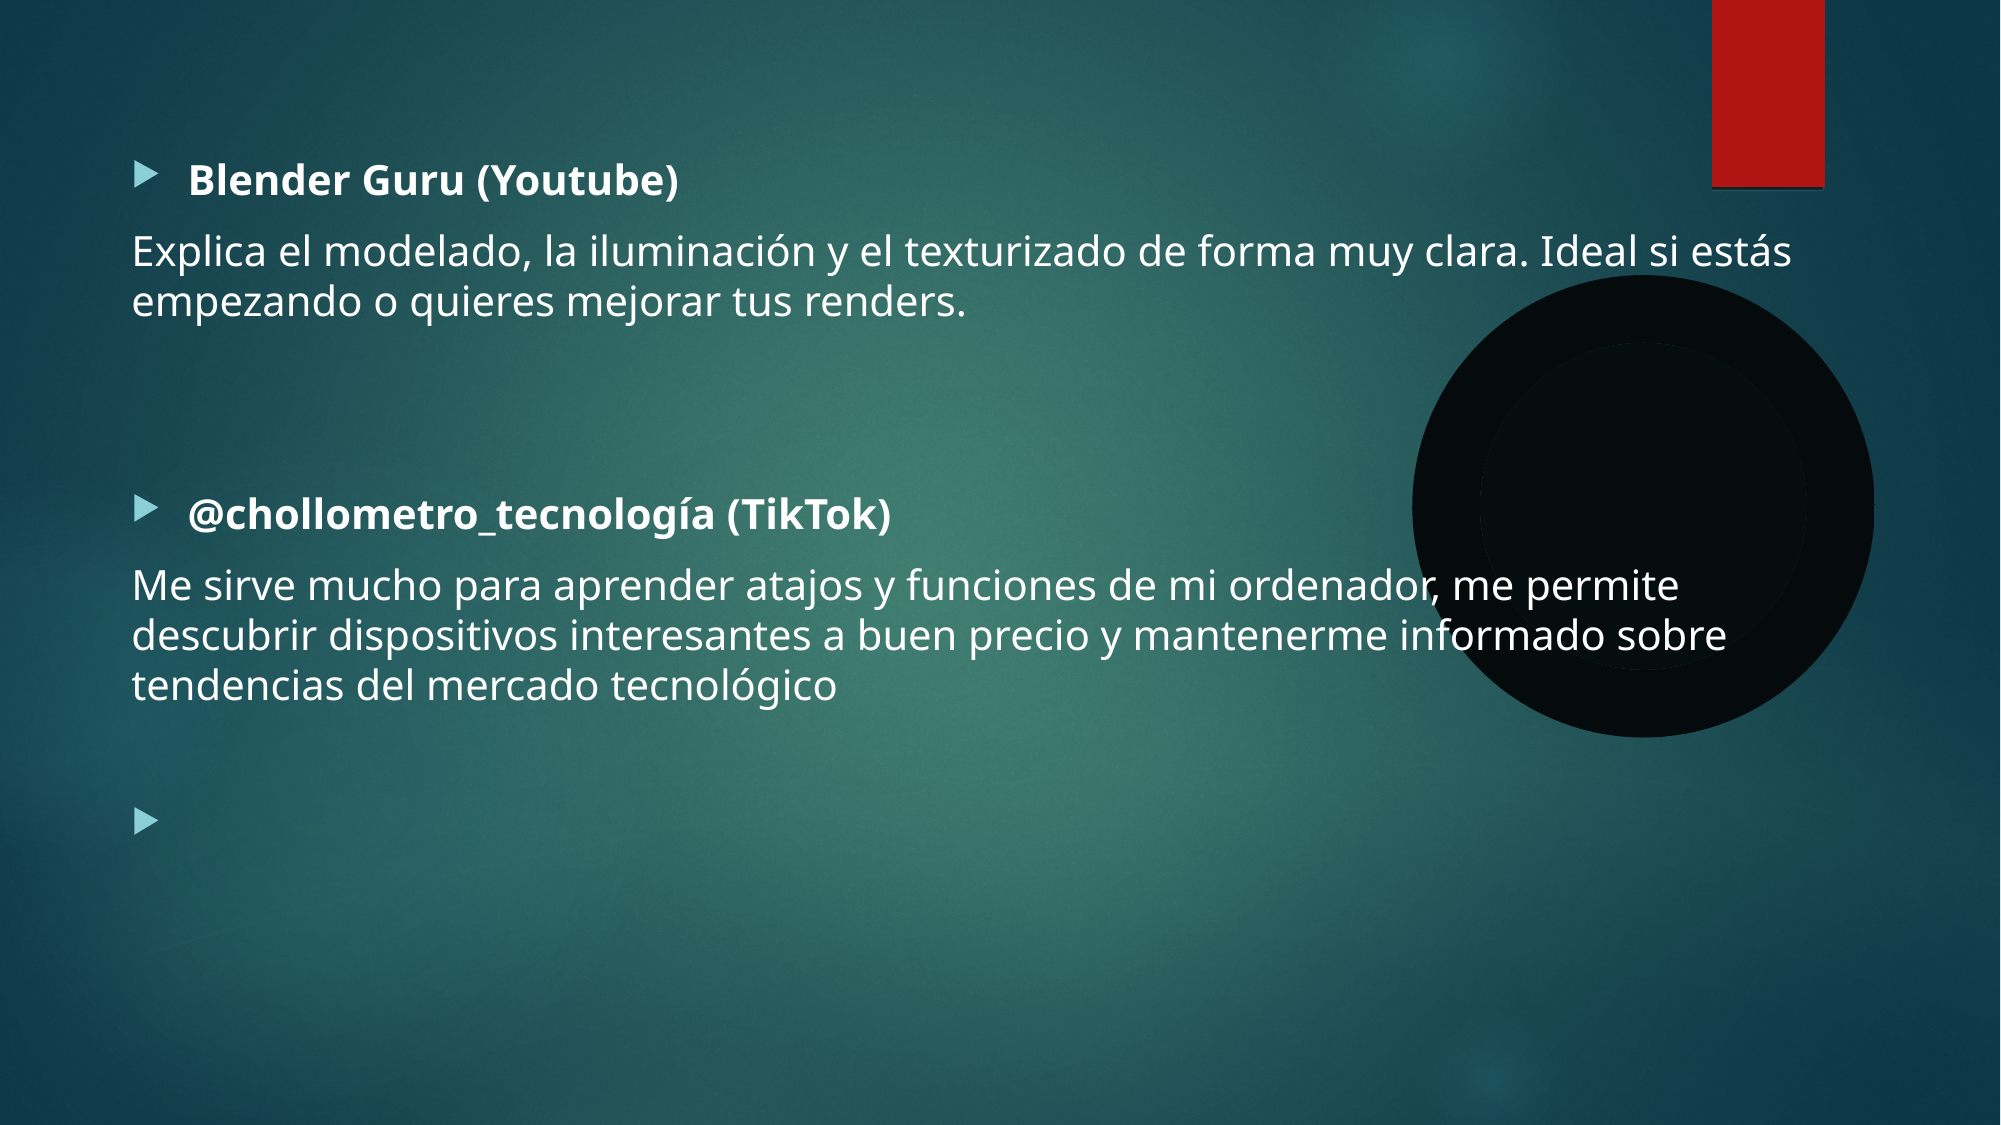

# Blender Guru (Youtube)
Explica el modelado, la iluminación y el texturizado de forma muy clara. Ideal si estás empezando o quieres mejorar tus renders.
@chollometro_tecnología (TikTok)
Me sirve mucho para aprender atajos y funciones de mi ordenador, me permite descubrir dispositivos interesantes a buen precio y mantenerme informado sobre tendencias del mercado tecnológico